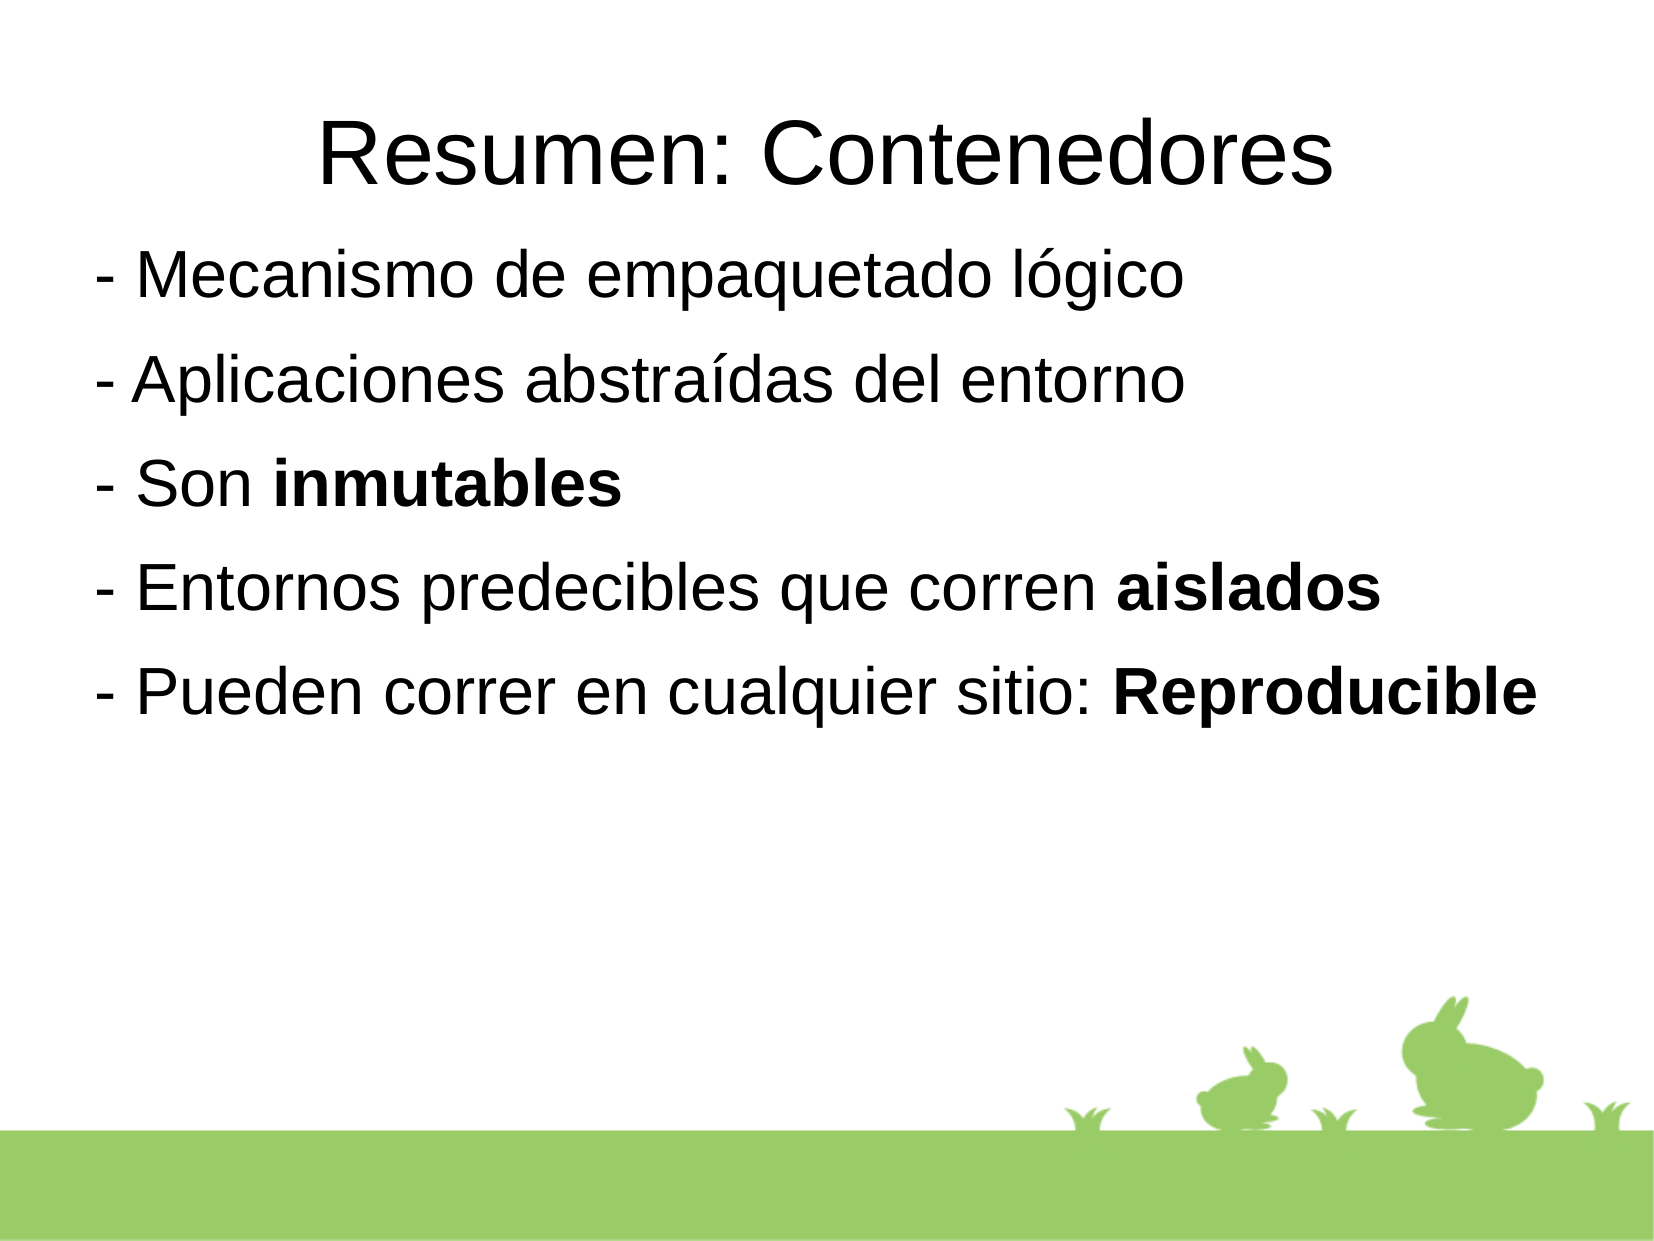

# Resumen: Contenedores
- Mecanismo de empaquetado lógico
- Aplicaciones abstraídas del entorno
- Son inmutables
- Entornos predecibles que corren aislados
- Pueden correr en cualquier sitio: Reproducible